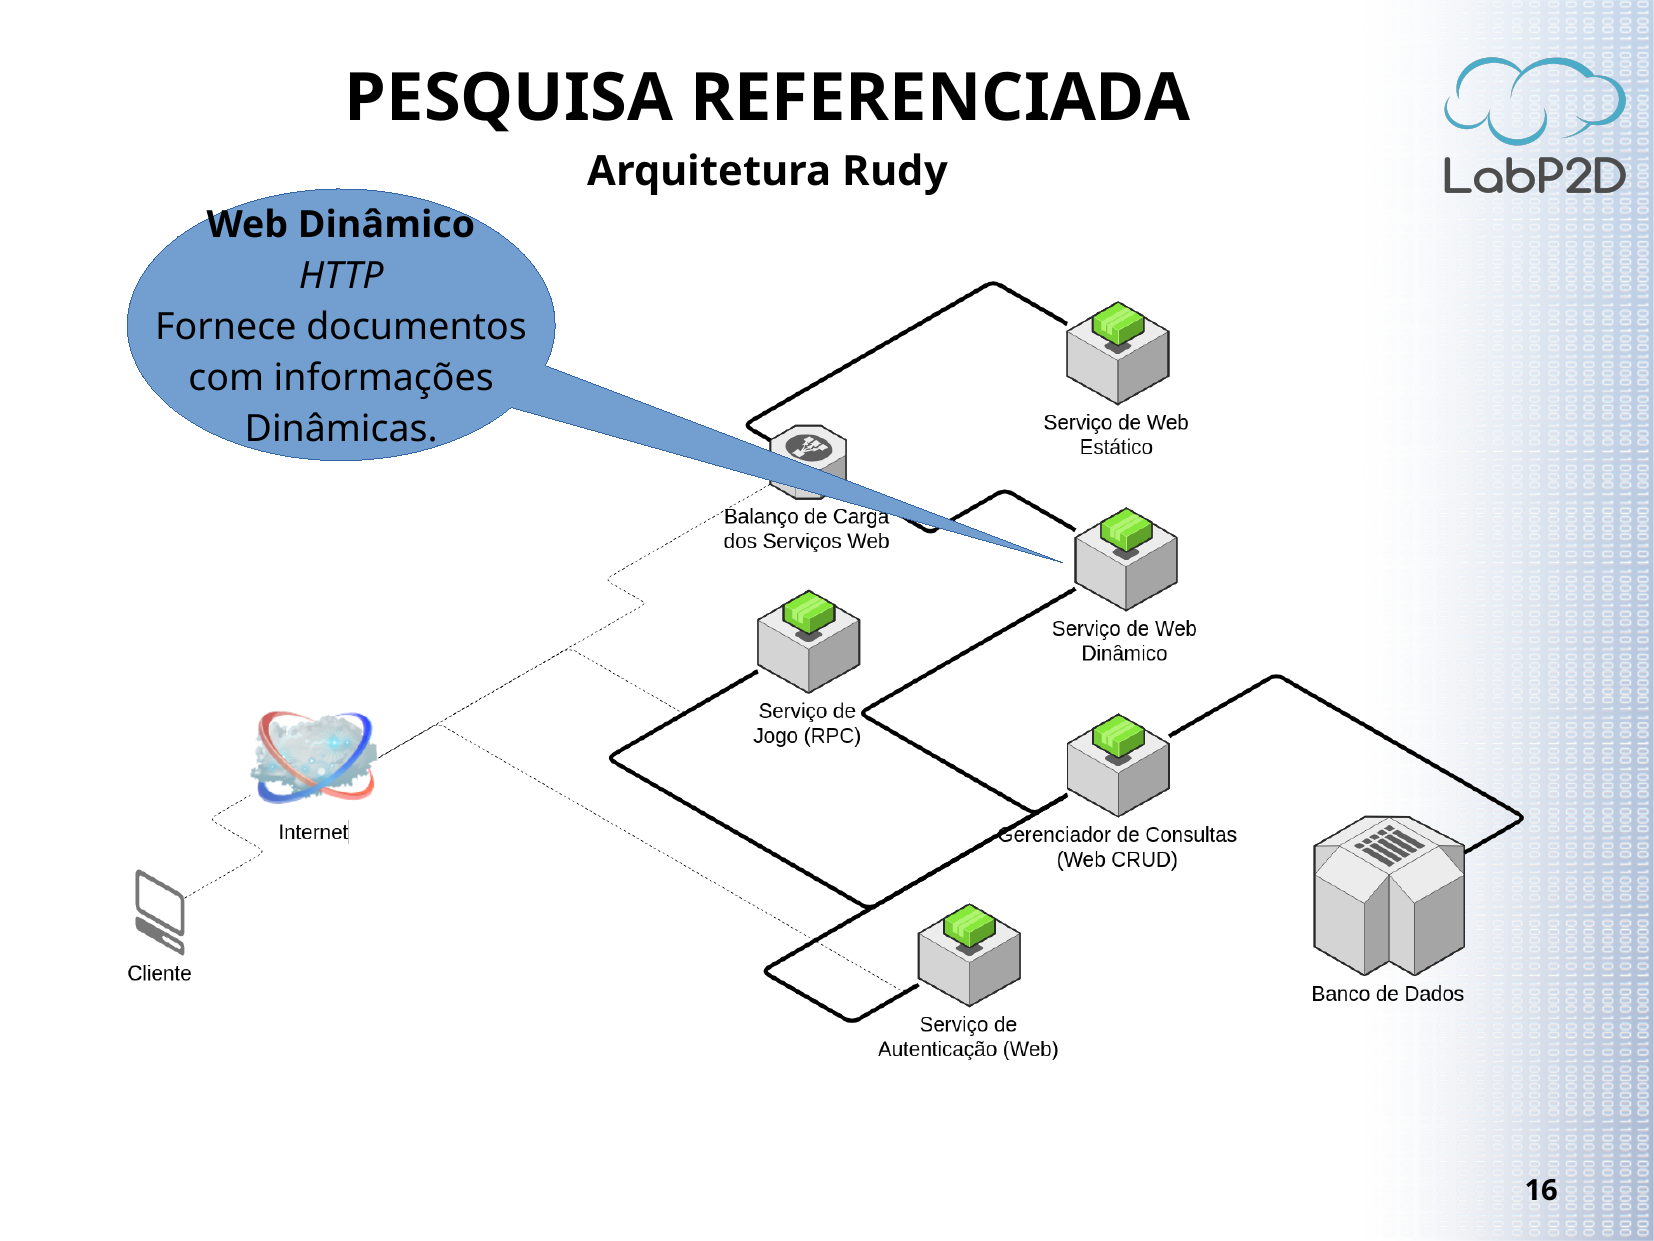

# PESQUISA REFERENCIADA Arquitetura Rudy
Web Dinâmico
HTTP
Fornece documentos
com informações
Dinâmicas.
16